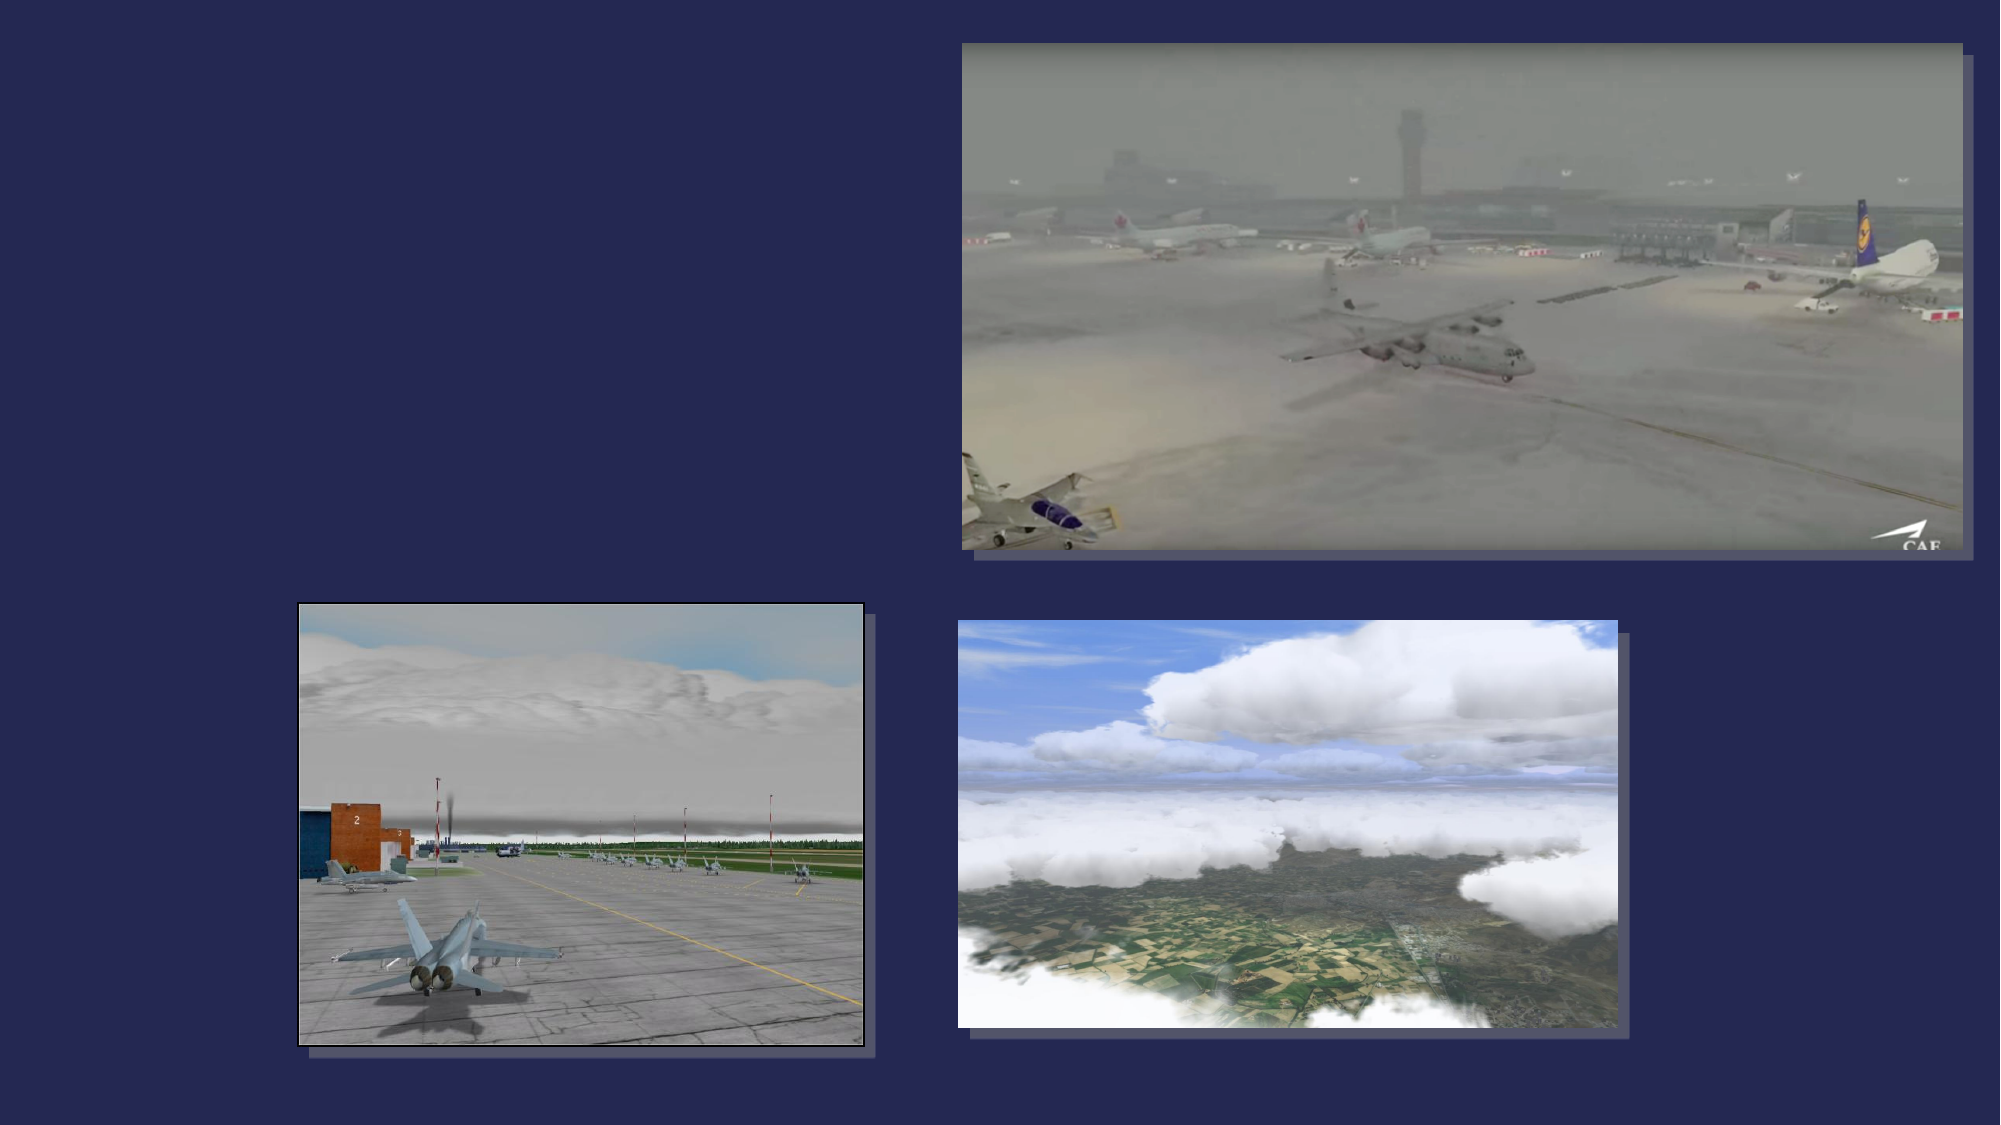

# Wetterdarstellung
Wolken und Nebelschichten
3D Wolken
Sturmfronten
Niederschlag